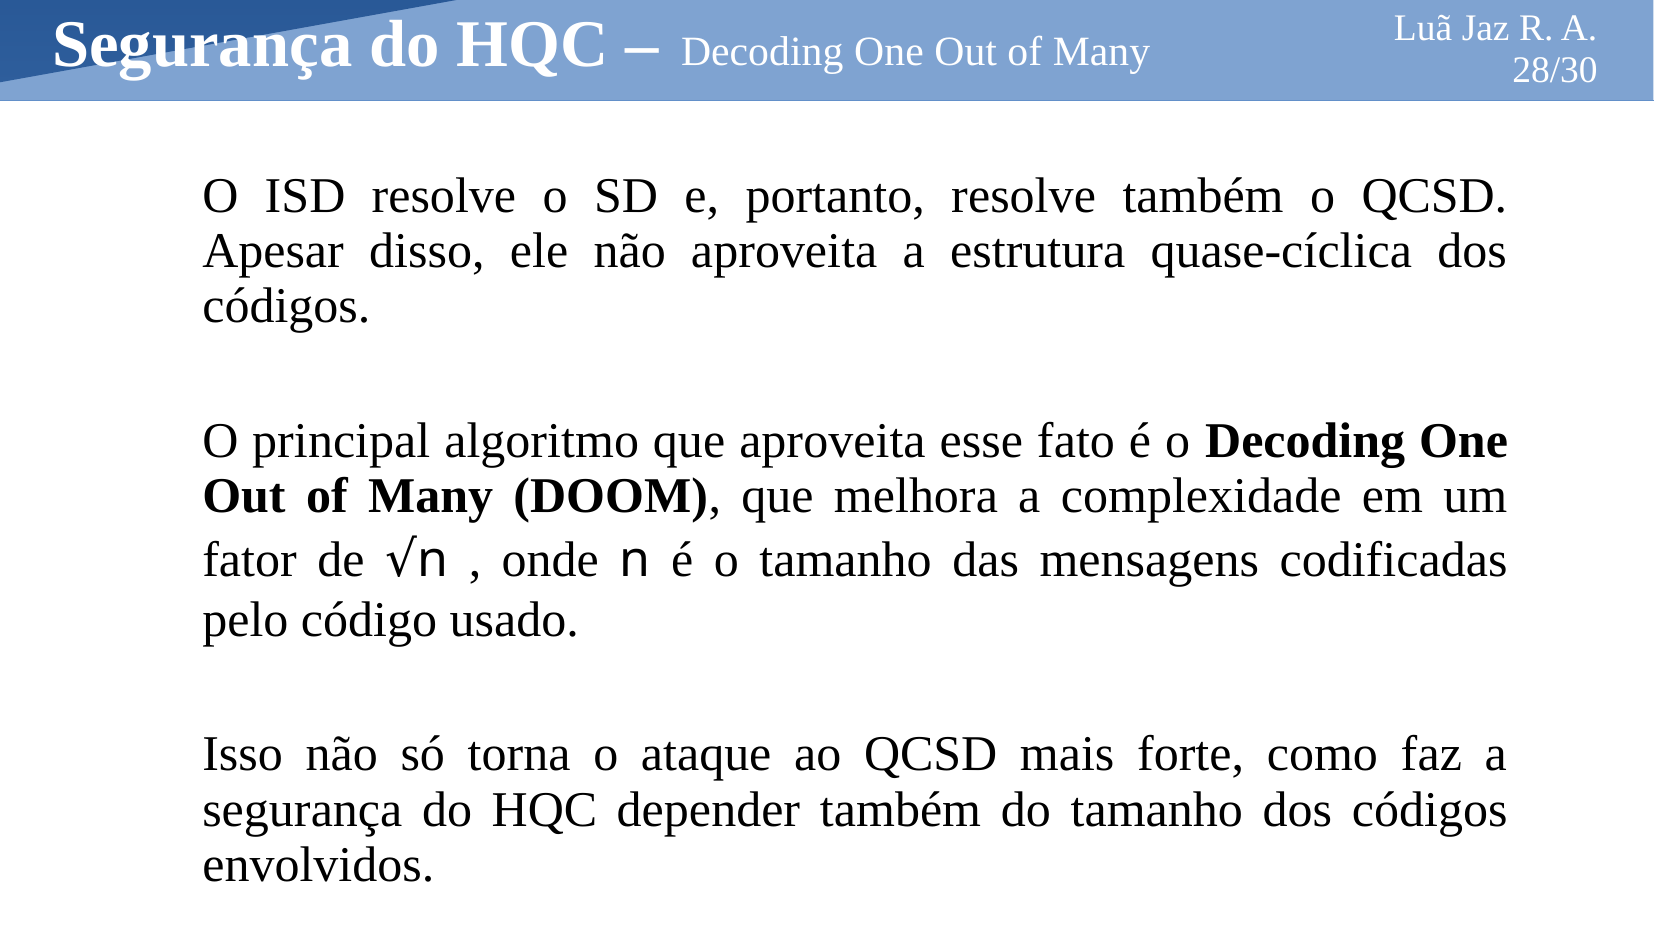

Segurança do HQC –
Luã Jaz R. A.
28/30
Decoding One Out of Many
O ISD resolve o SD e, portanto, resolve também o QCSD. Apesar disso, ele não aproveita a estrutura quase-cíclica dos códigos.
O principal algoritmo que aproveita esse fato é o Decoding One Out of Many (DOOM), que melhora a complexidade em um fator de √n , onde n é o tamanho das mensagens codificadas pelo código usado.
Isso não só torna o ataque ao QCSD mais forte, como faz a segurança do HQC depender também do tamanho dos códigos envolvidos.